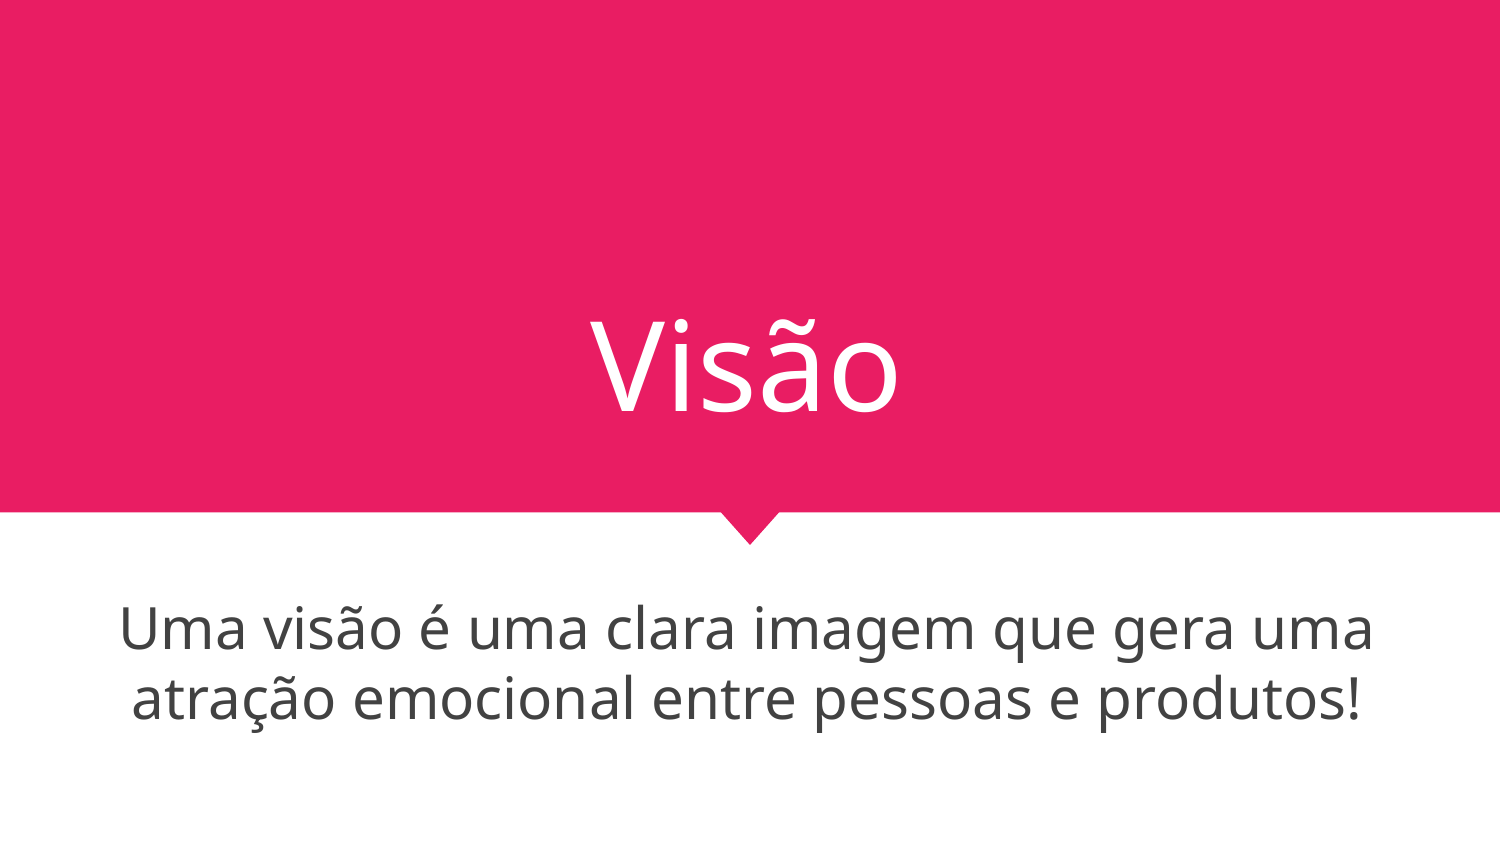

# Visão
Uma visão é uma clara imagem que gera uma atração emocional entre pessoas e produtos!